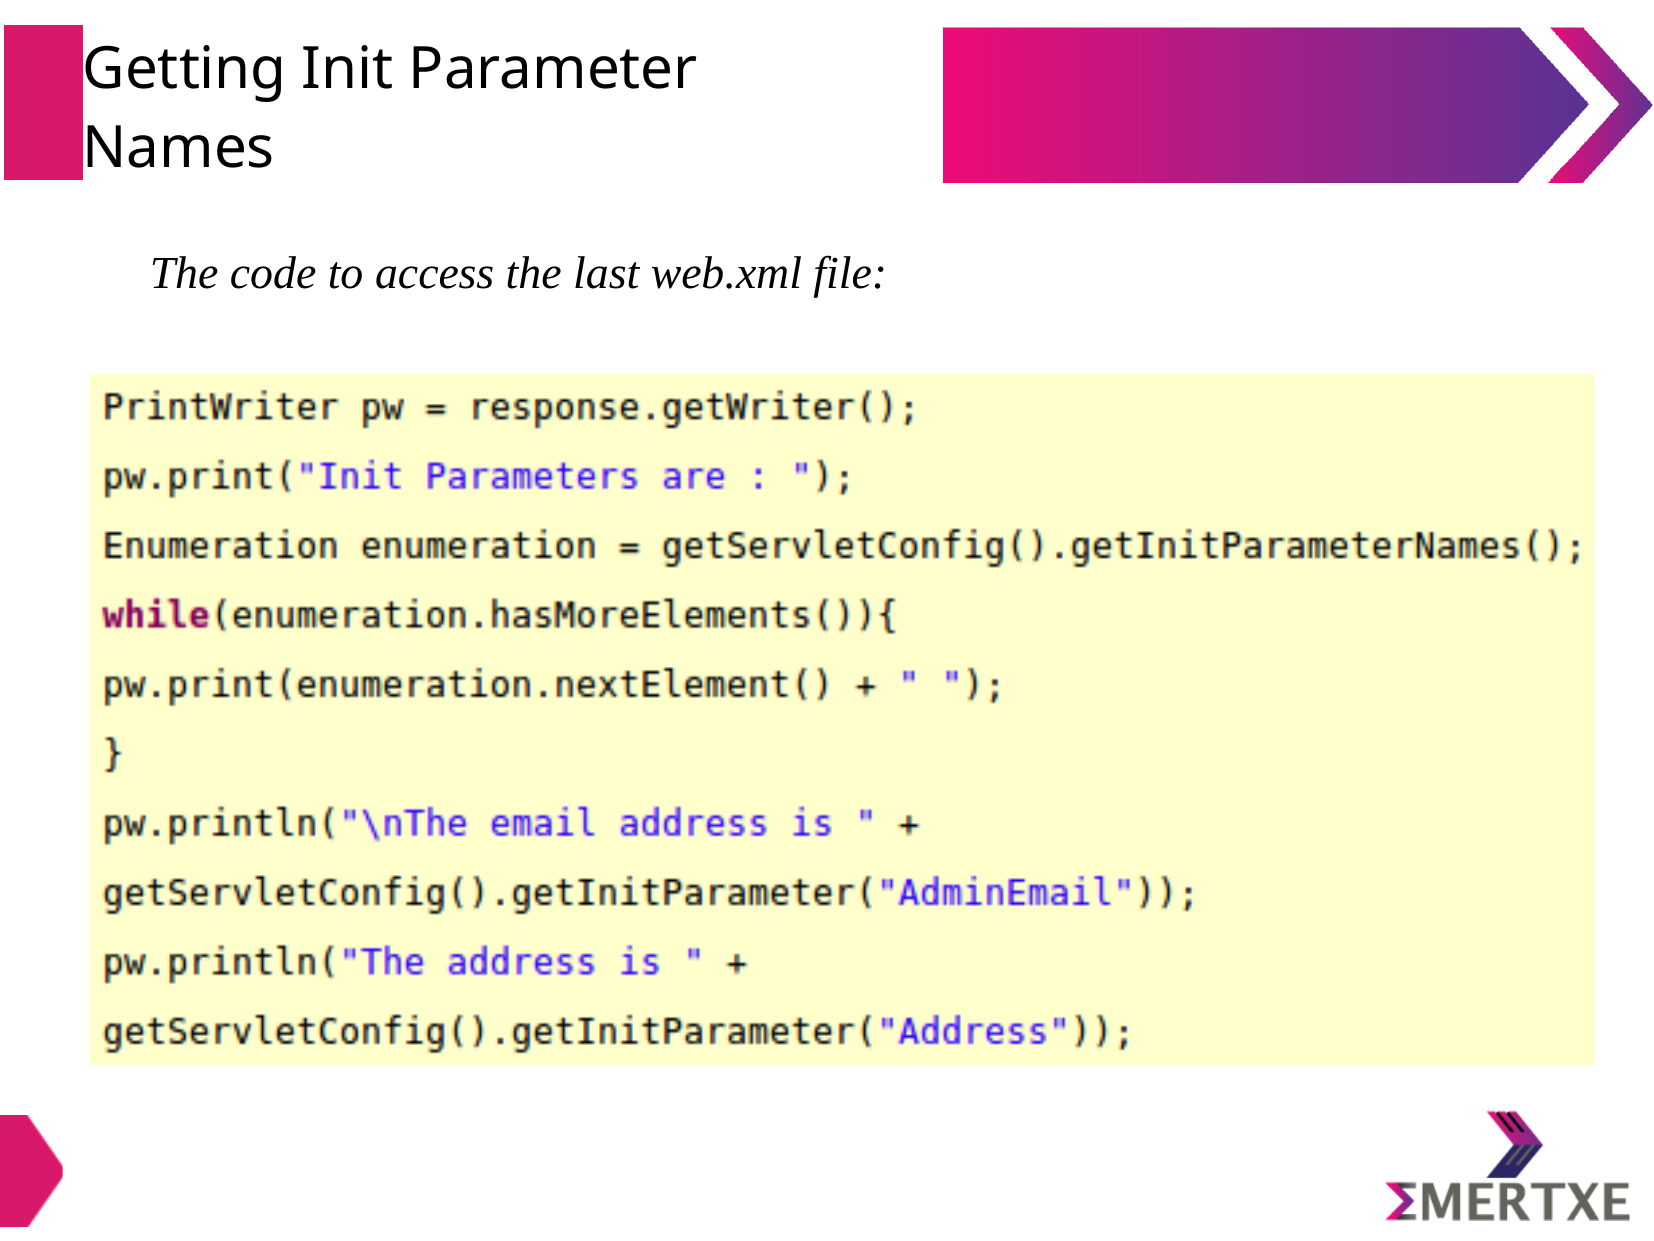

# Getting Init Parameter Names
	The code to access the last web.xml file: